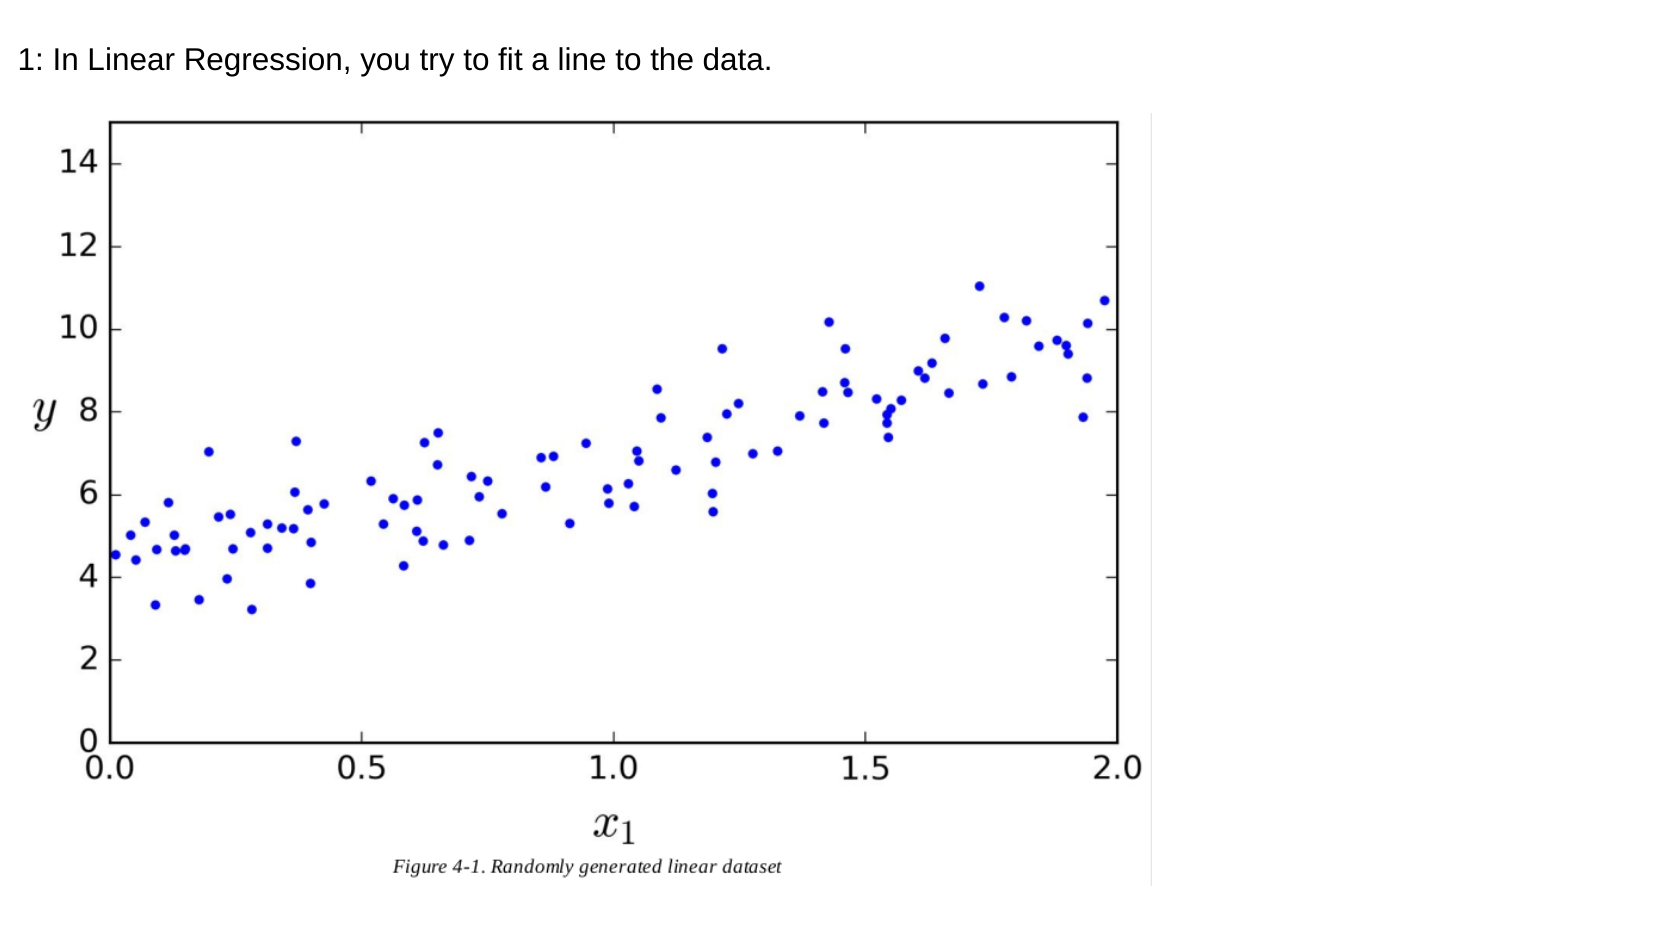

# 1: In Linear Regression, you try to fit a line to the data.